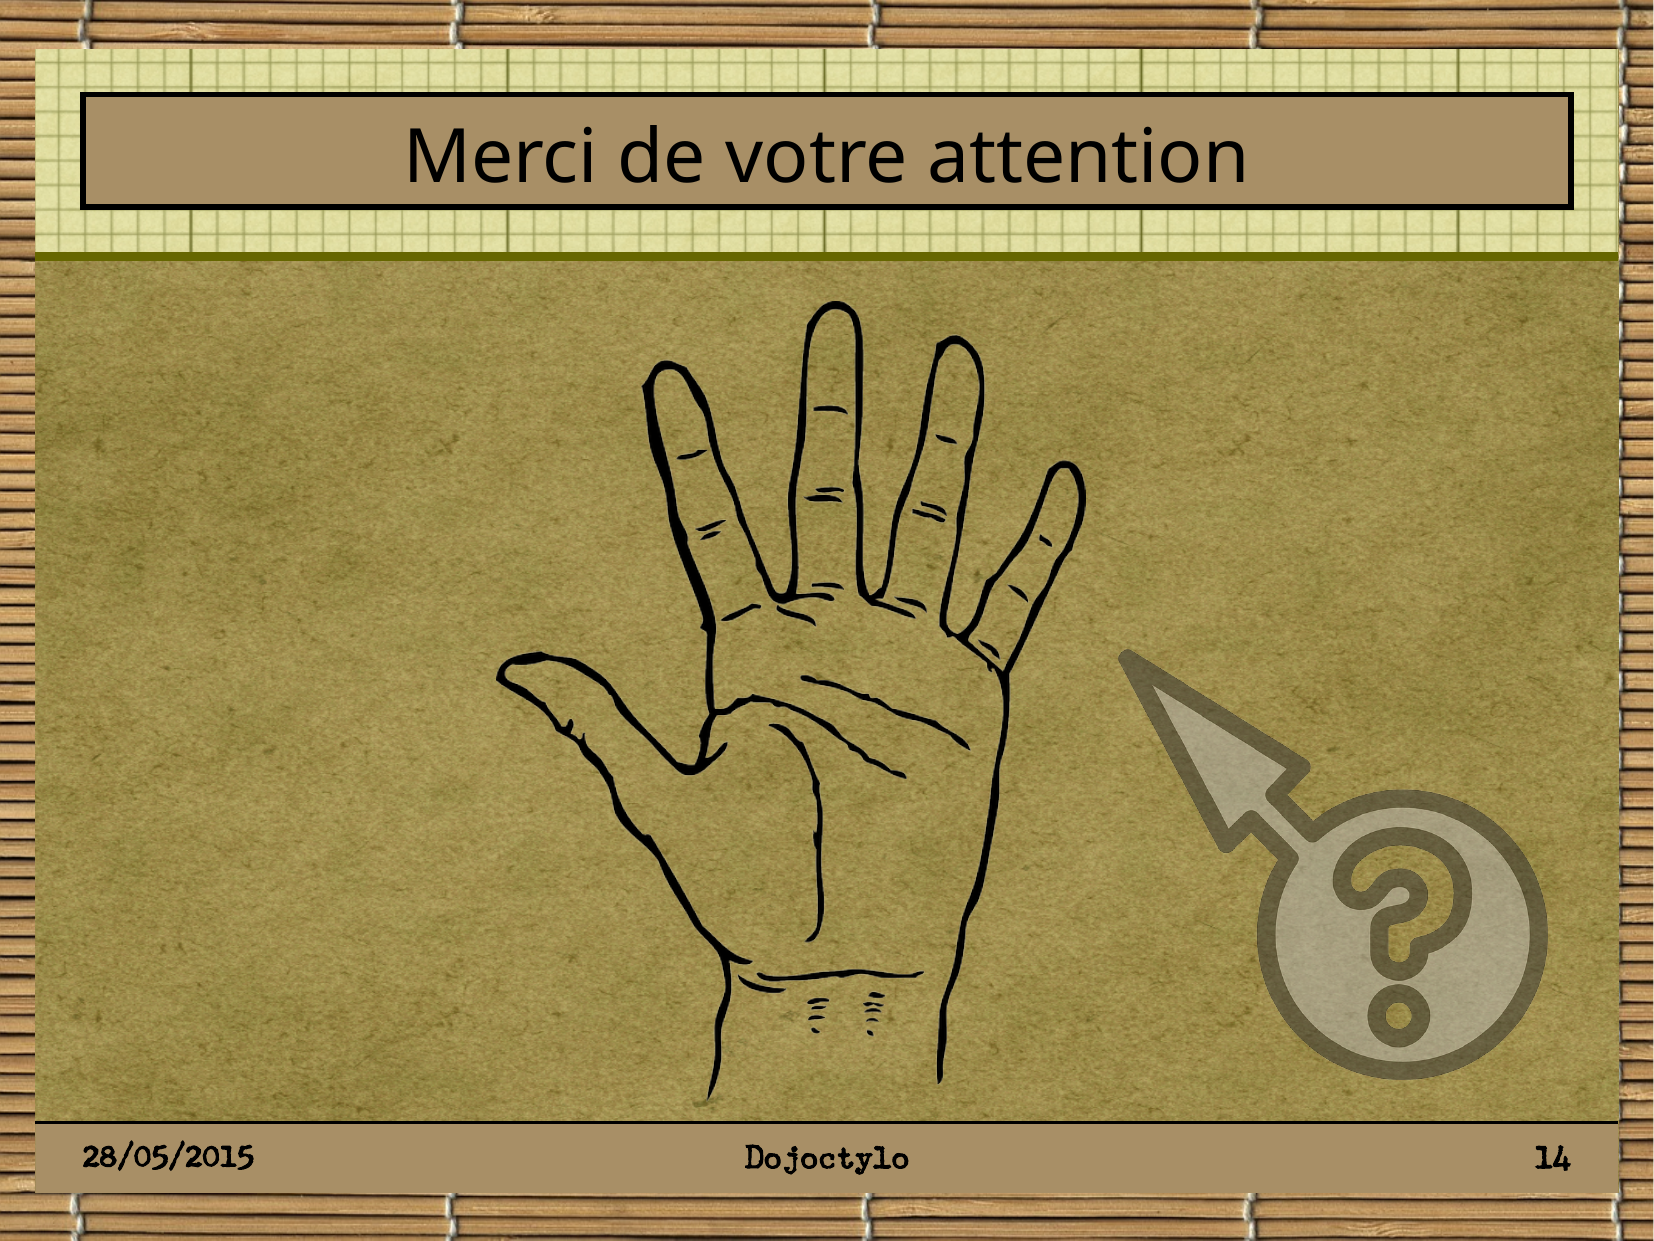

# Merci de votre attention
09/04/2015
Dojoctylo
14